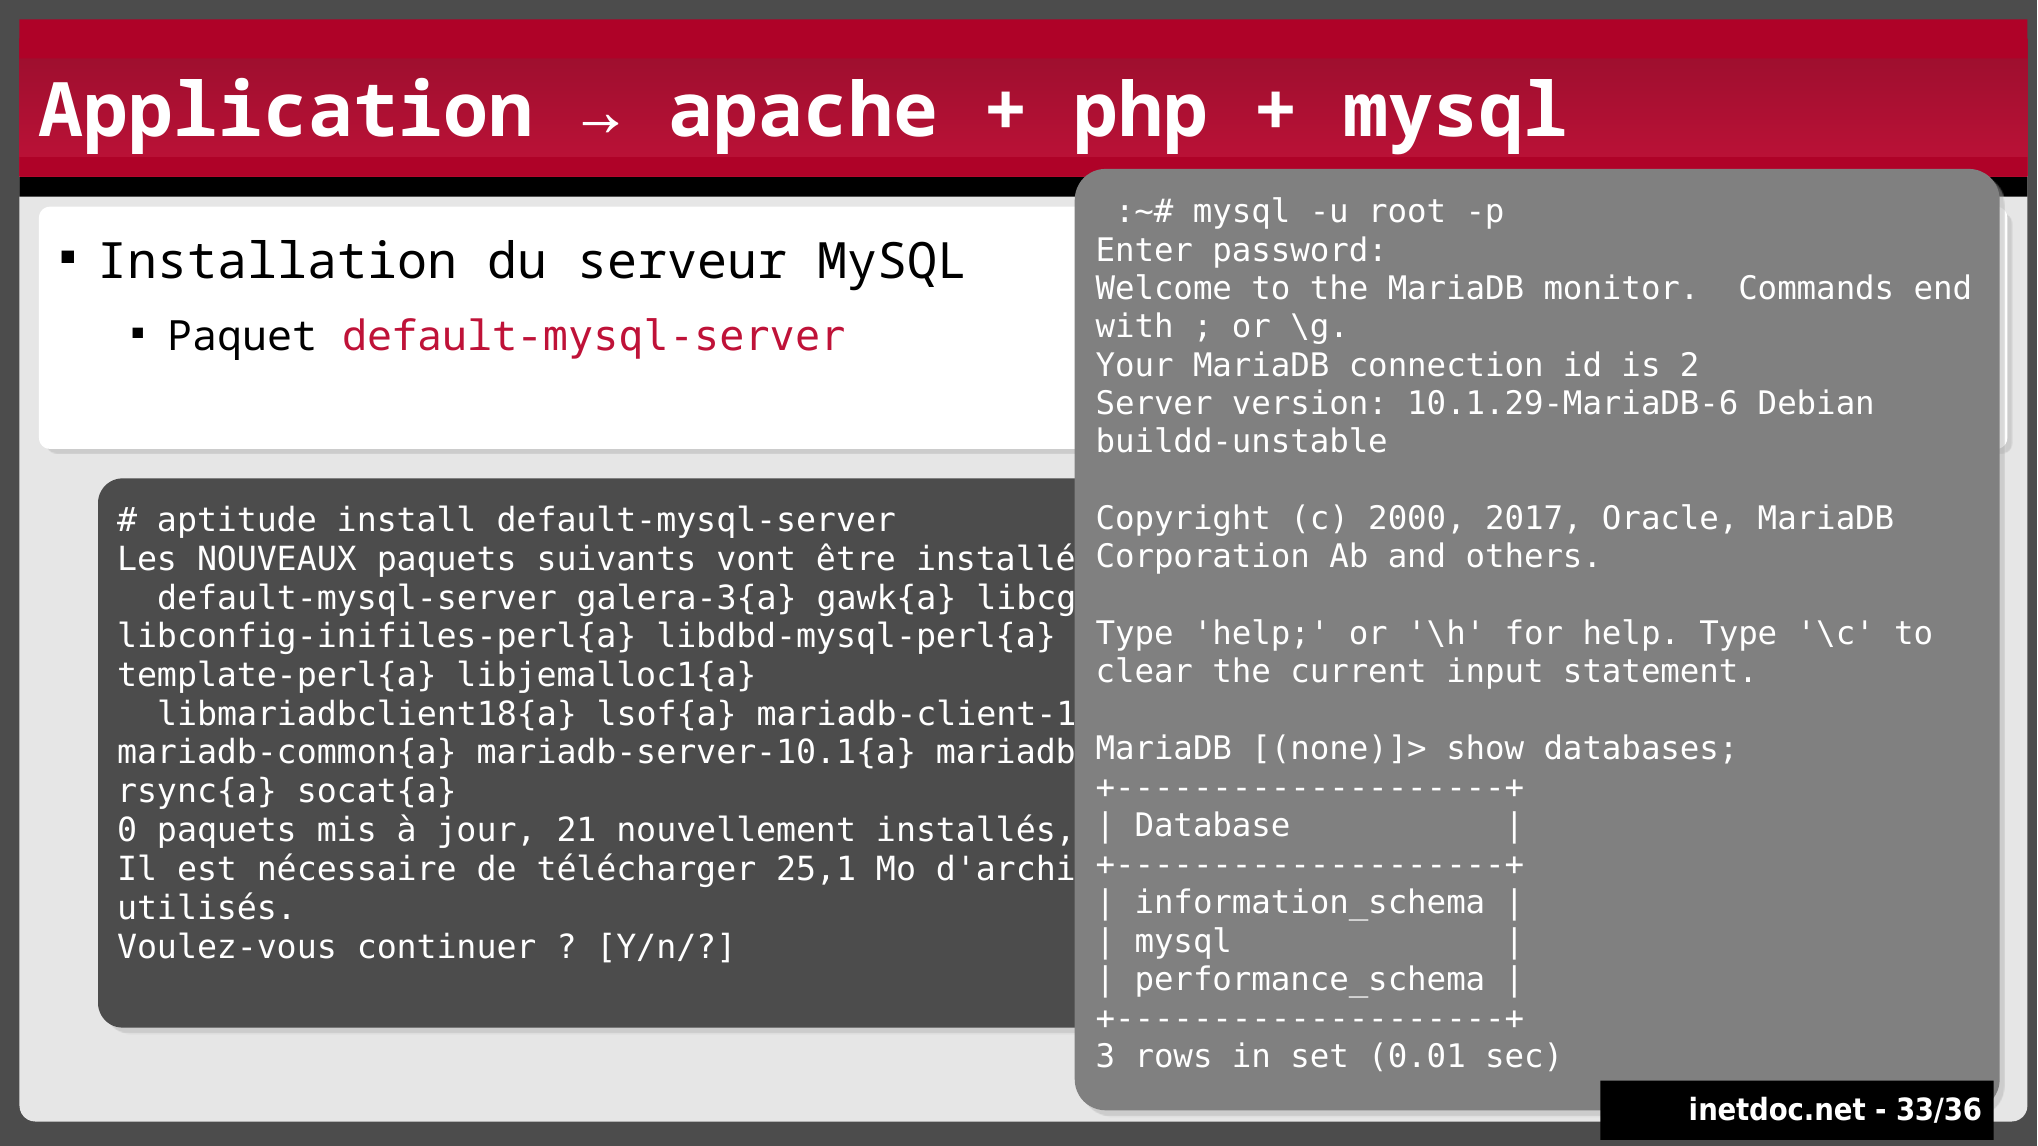

Application → apache + php + mysql
 :~# mysql -u root -p
Enter password:
Welcome to the MariaDB monitor. Commands end with ; or \g.
Your MariaDB connection id is 2
Server version: 10.1.29-MariaDB-6 Debian buildd-unstable
Copyright (c) 2000, 2017, Oracle, MariaDB Corporation Ab and others.
Type 'help;' or '\h' for help. Type '\c' to clear the current input statement.
MariaDB [(none)]> show databases;
+--------------------+
| Database |
+--------------------+
| information_schema |
| mysql |
| performance_schema |
+--------------------+
3 rows in set (0.01 sec)
Installation du serveur MySQL
Paquet default-mysql-server
# aptitude install default-mysql-server
Les NOUVEAUX paquets suivants vont être installés :
 default-mysql-server galera-3{a} gawk{a} libcgi-fast-perl{a} libcgi-pm-perl{a} libconfig-inifiles-perl{a} libdbd-mysql-perl{a} libdbi-perl{a} libfcgi-perl{a} libhtml-template-perl{a} libjemalloc1{a}
 libmariadbclient18{a} lsof{a} mariadb-client-10.1{a} mariadb-client-core-10.1{a} mariadb-common{a} mariadb-server-10.1{a} mariadb-server-core-10.1{a} mysql-common{a} rsync{a} socat{a}
0 paquets mis à jour, 21 nouvellement installés, 0 à enlever et 0 non mis à jour.
Il est nécessaire de télécharger 25,1 Mo d'archives. Après dépaquetage, 186 Mo seront utilisés.
Voulez-vous continuer ? [Y/n/?]
inetdoc.net - /36